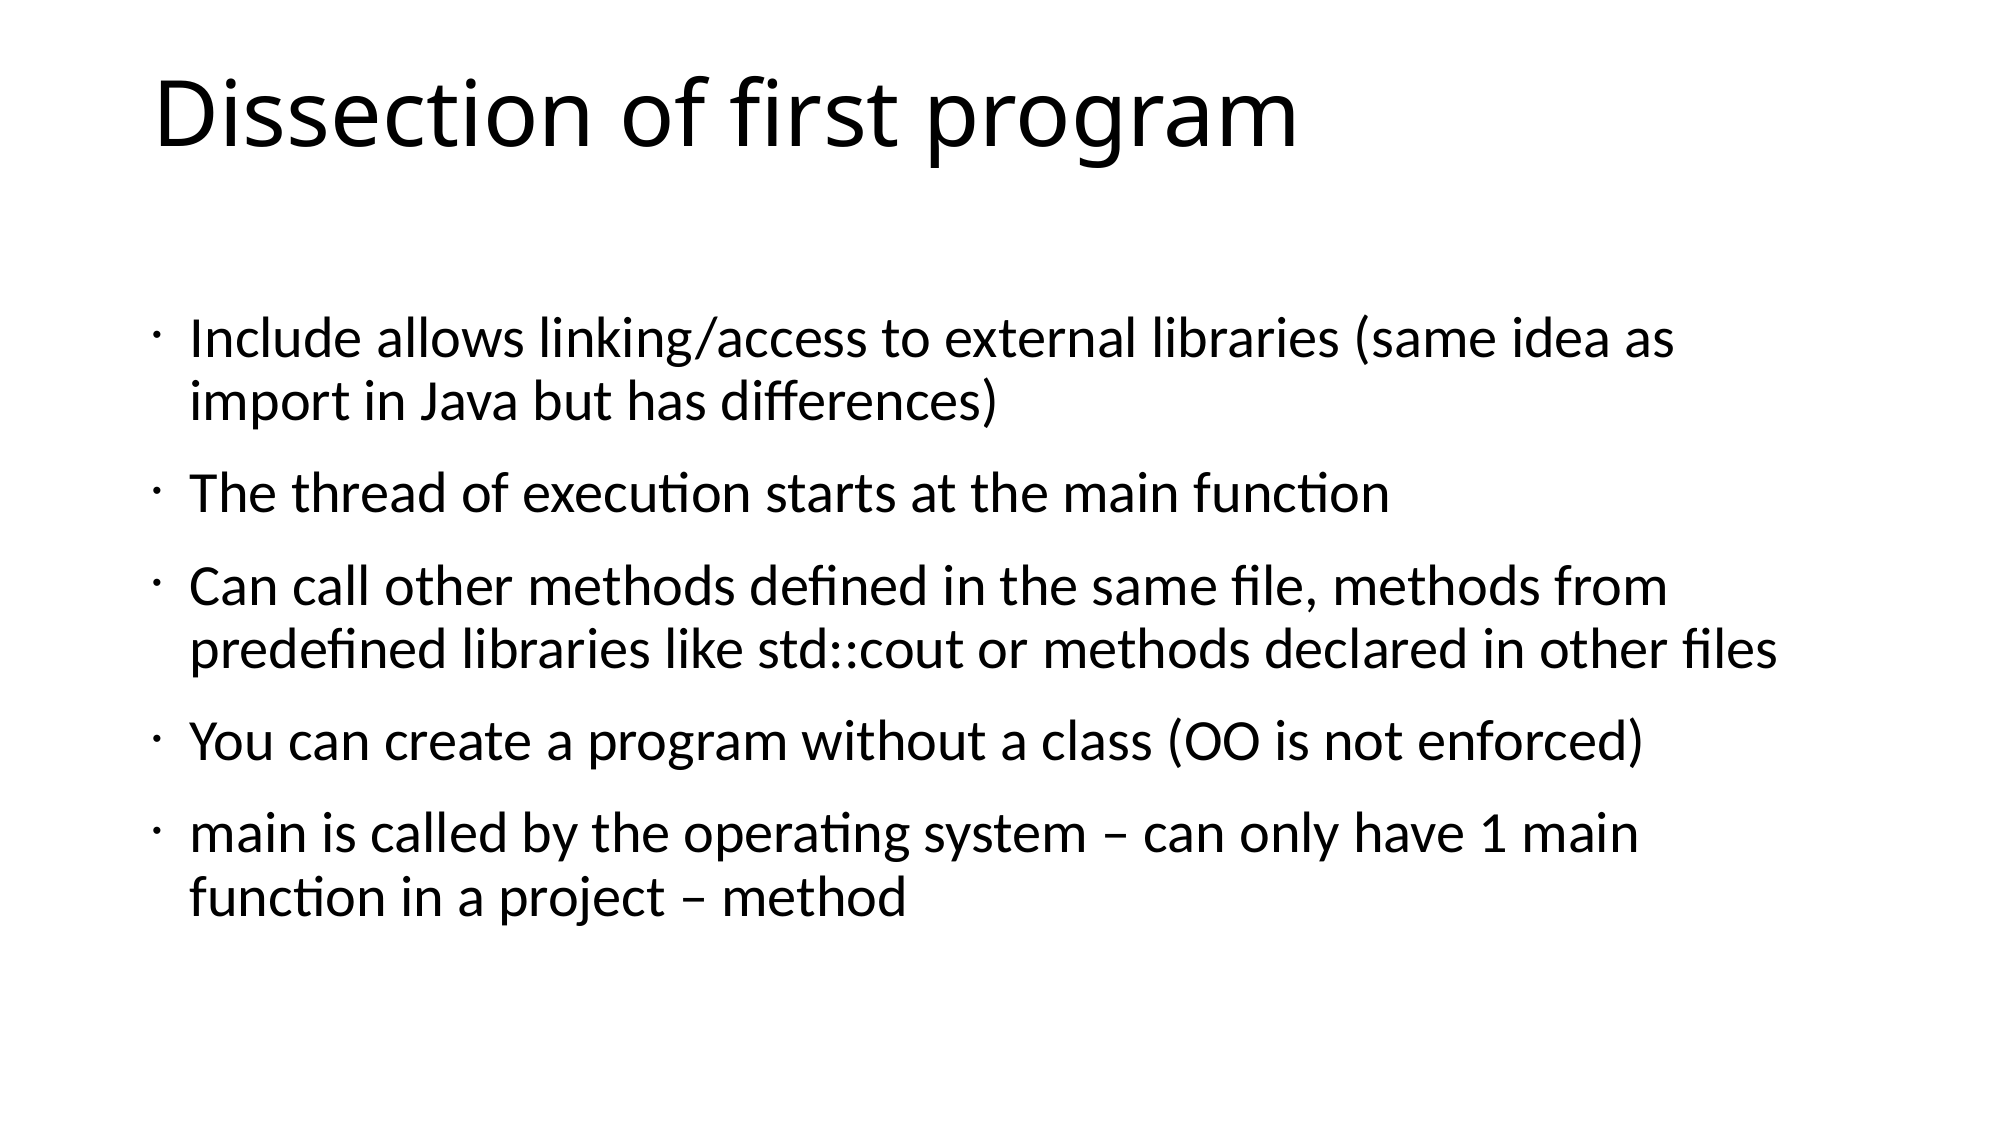

# Dissection of first program
Include allows linking/access to external libraries (same idea as import in Java but has differences)
The thread of execution starts at the main function
Can call other methods defined in the same file, methods from predefined libraries like std::cout or methods declared in other files
You can create a program without a class (OO is not enforced)
main is called by the operating system – can only have 1 main function in a project – method